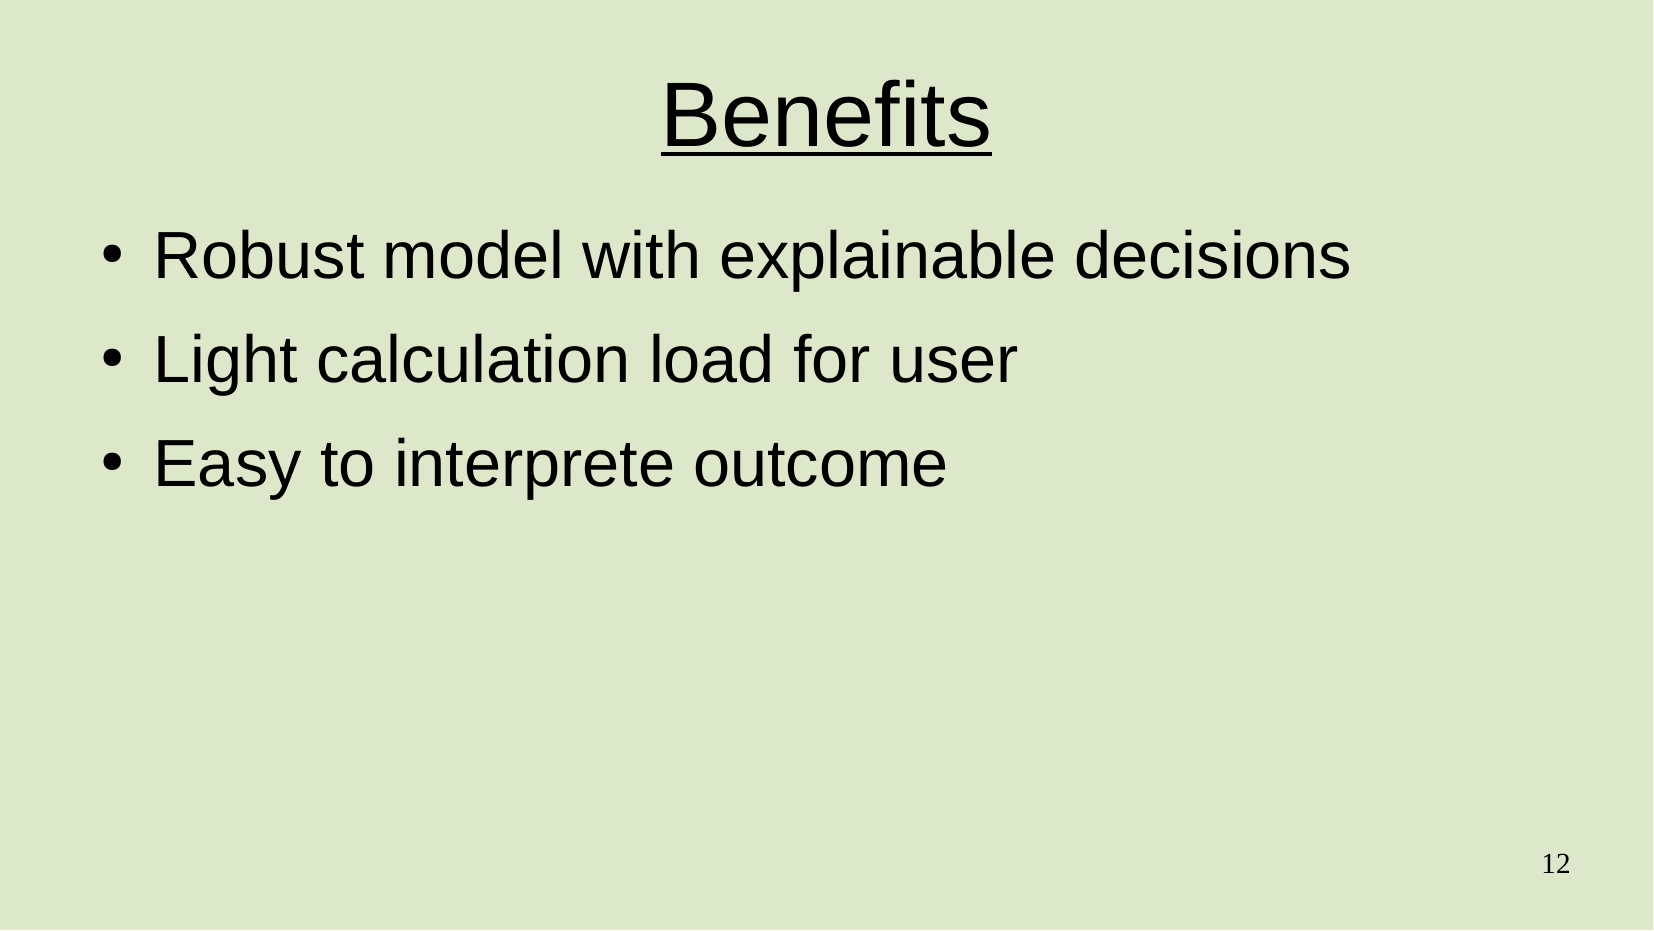

# Benefits
Robust model with explainable decisions
Light calculation load for user
Easy to interprete outcome
12